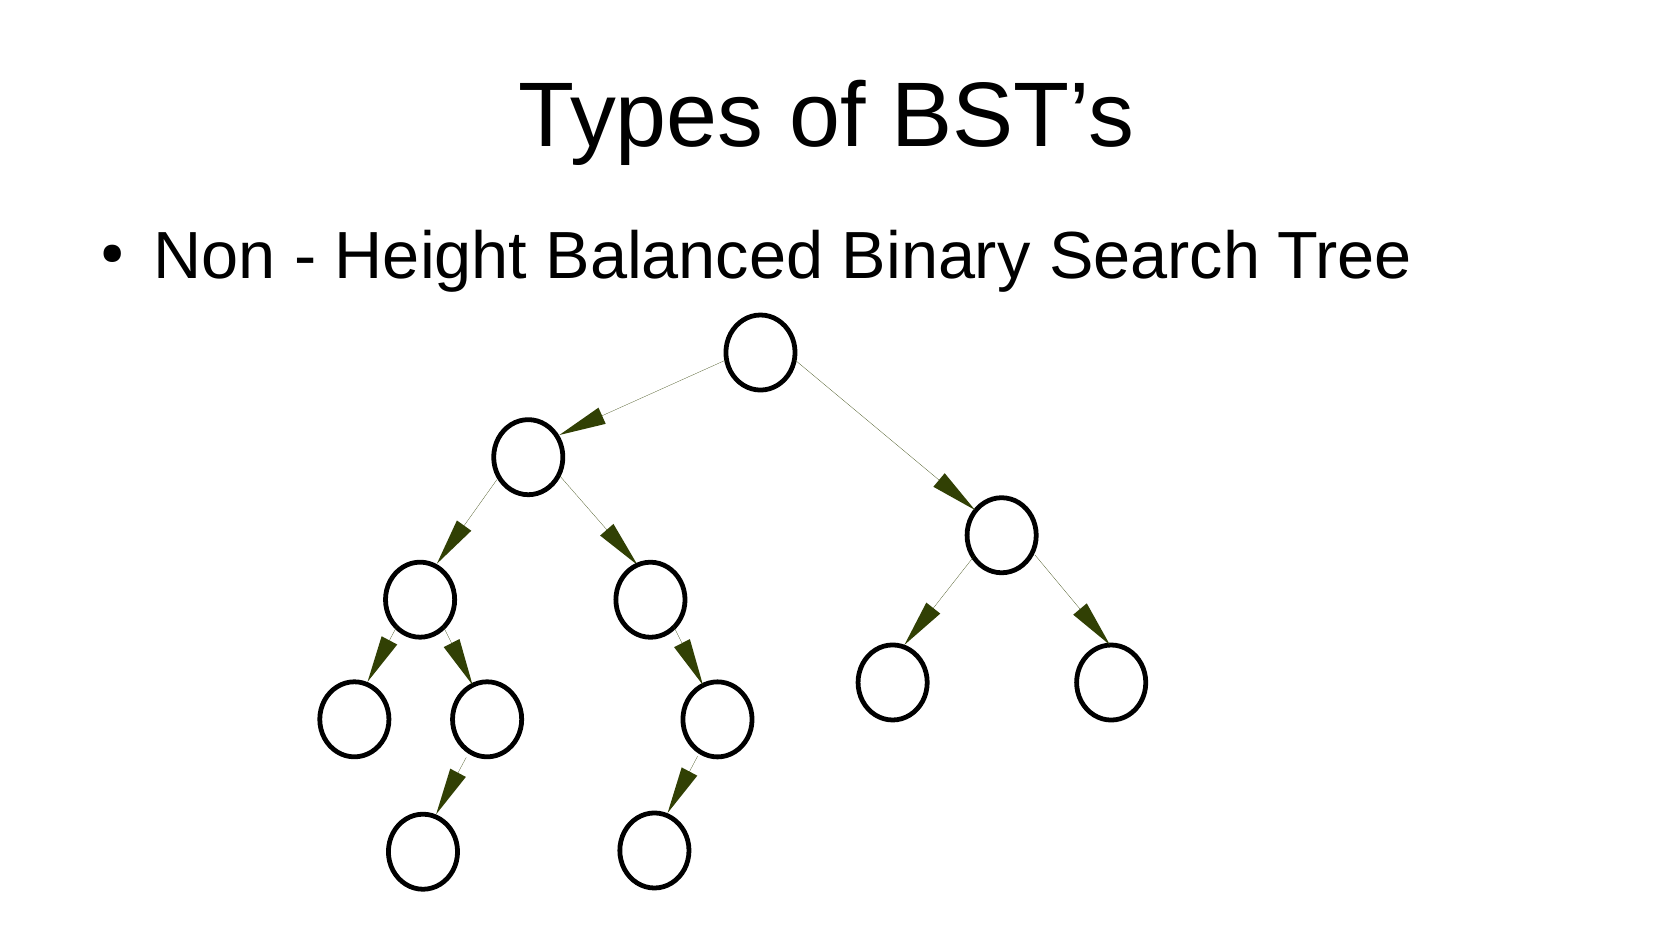

Types of BST’s
# Non - Height Balanced Binary Search Tree